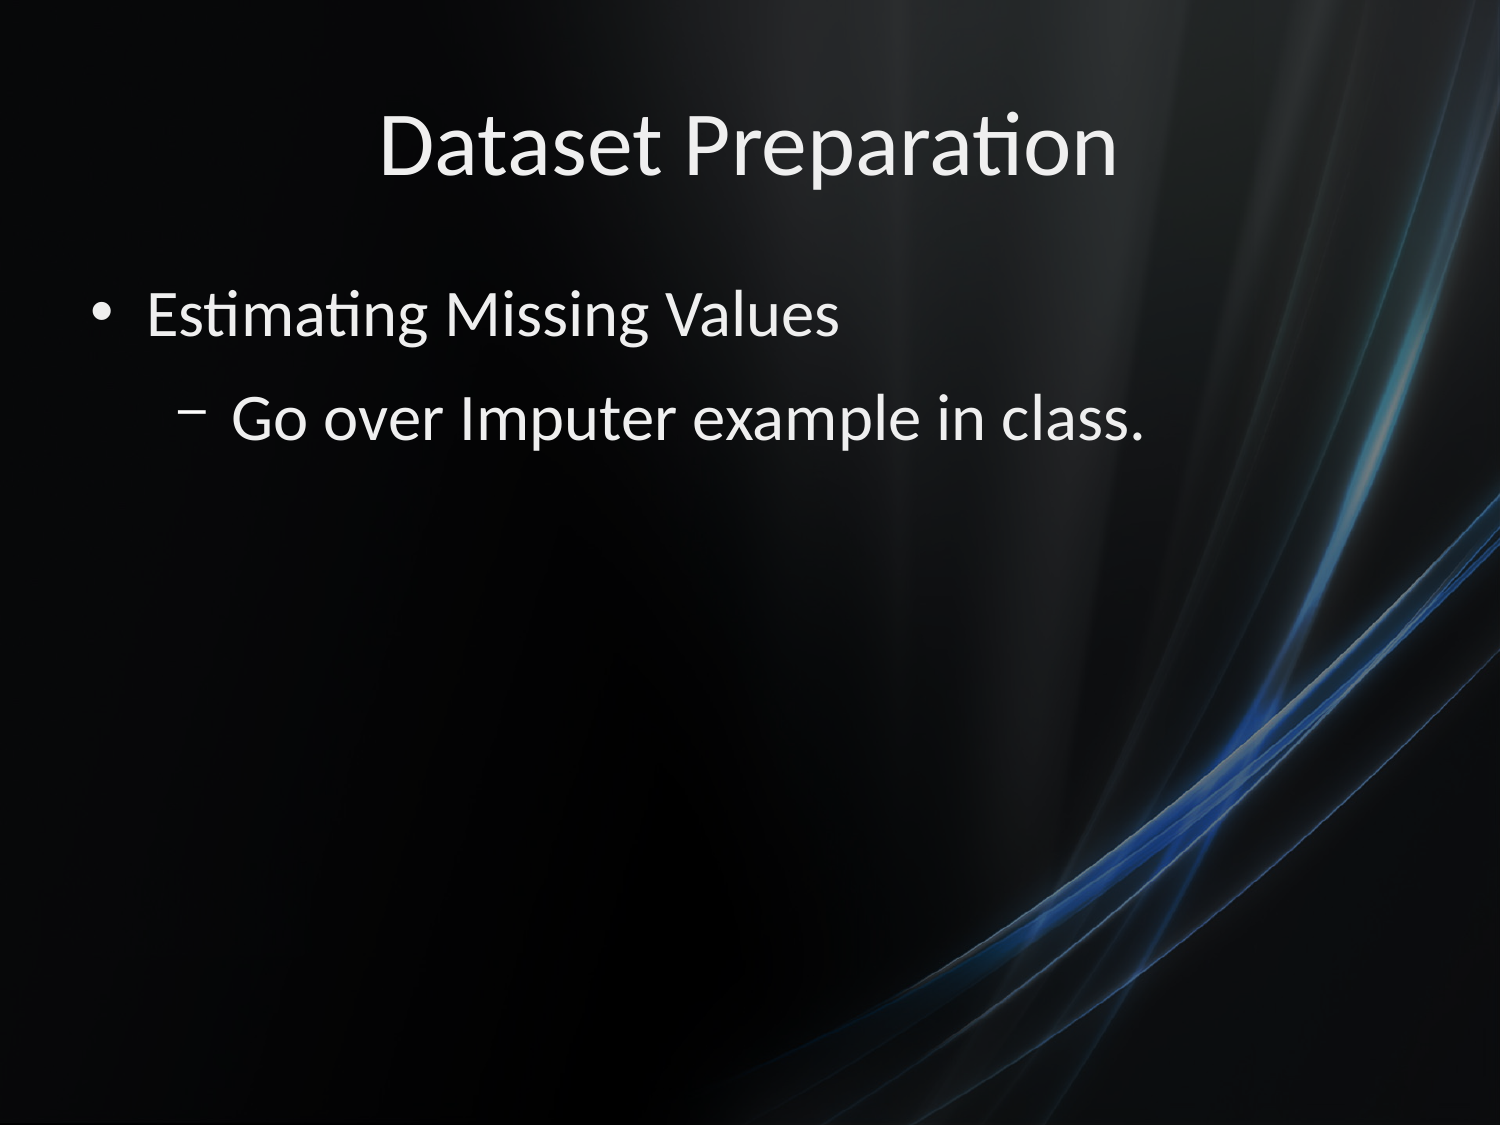

# Dataset Preparation
Estimating Missing Values
Go over Imputer example in class.